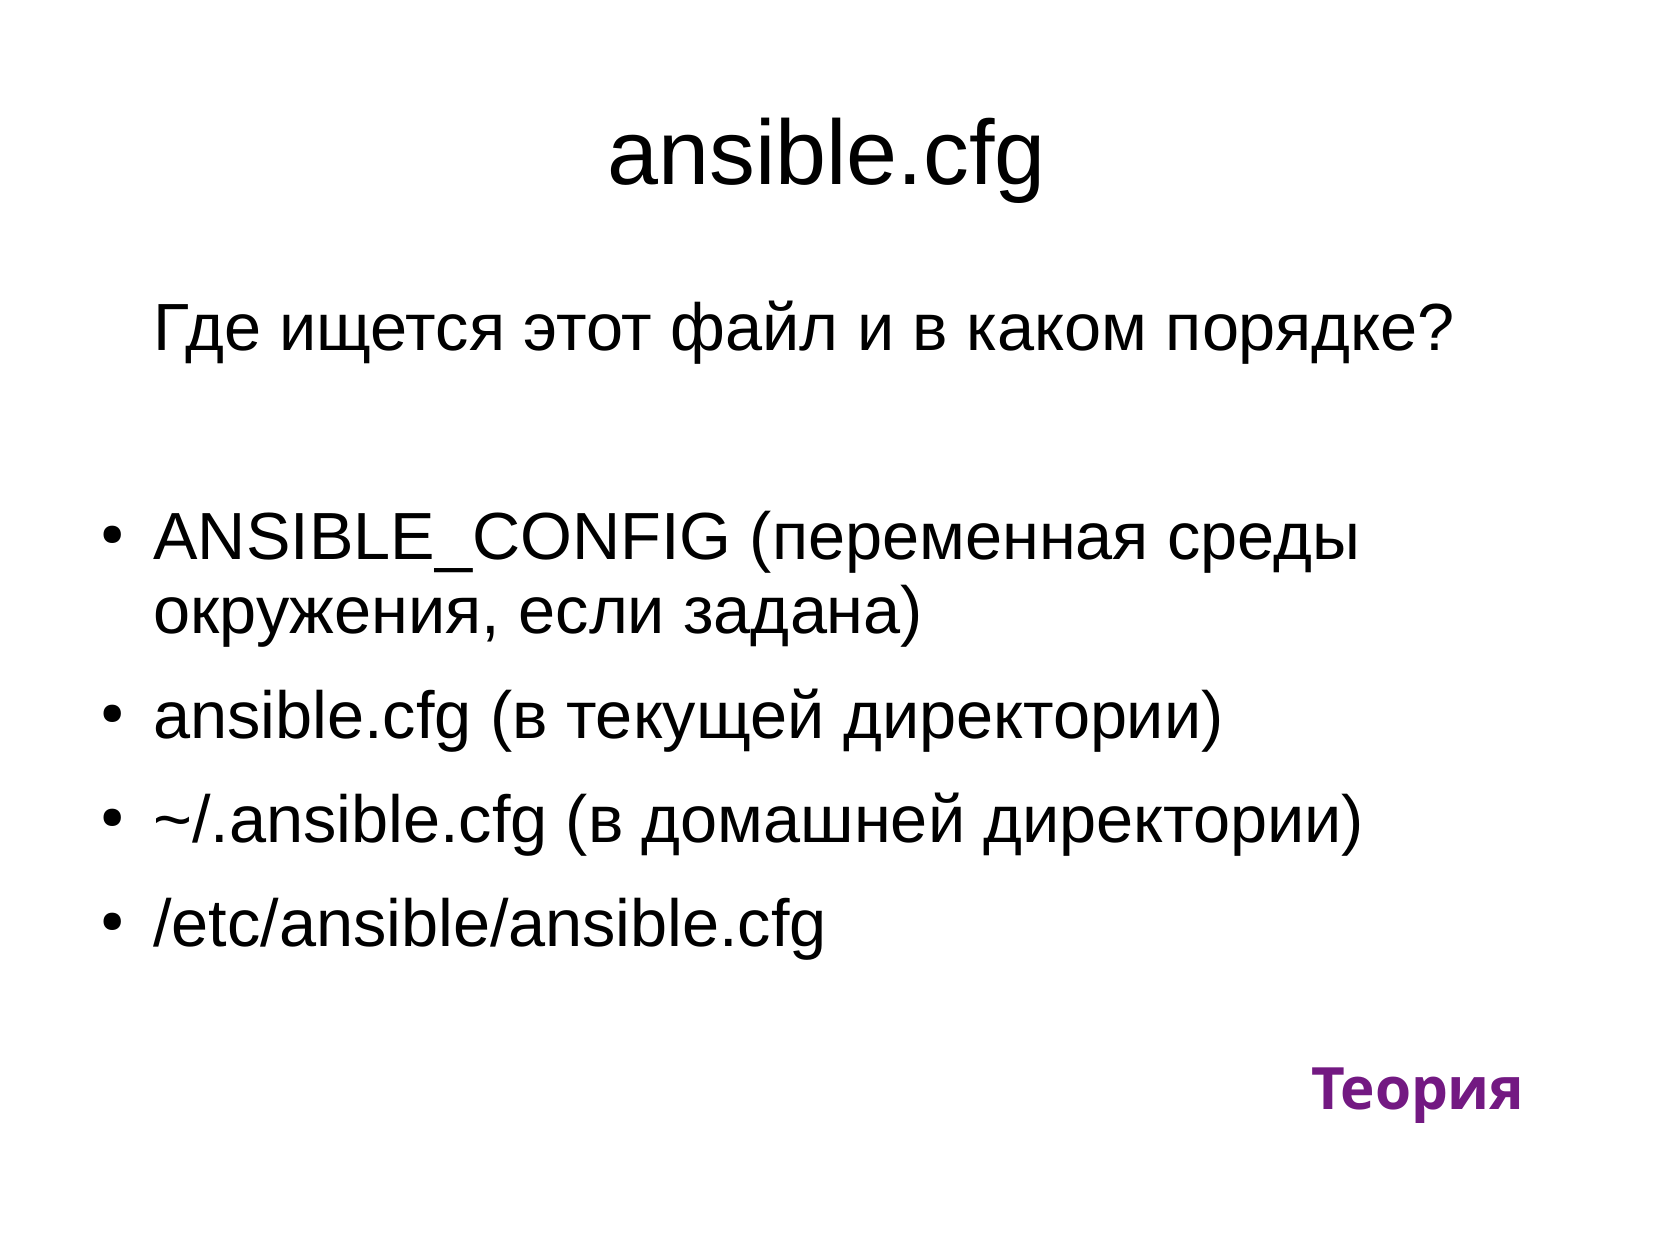

# ansible.cfg
Где ищется этот файл и в каком порядке?
ANSIBLE_CONFIG (переменная среды окружения, если задана)
ansible.cfg (в текущей директории)
~/.ansible.cfg (в домашней директории)
/etc/ansible/ansible.cfg
Теория